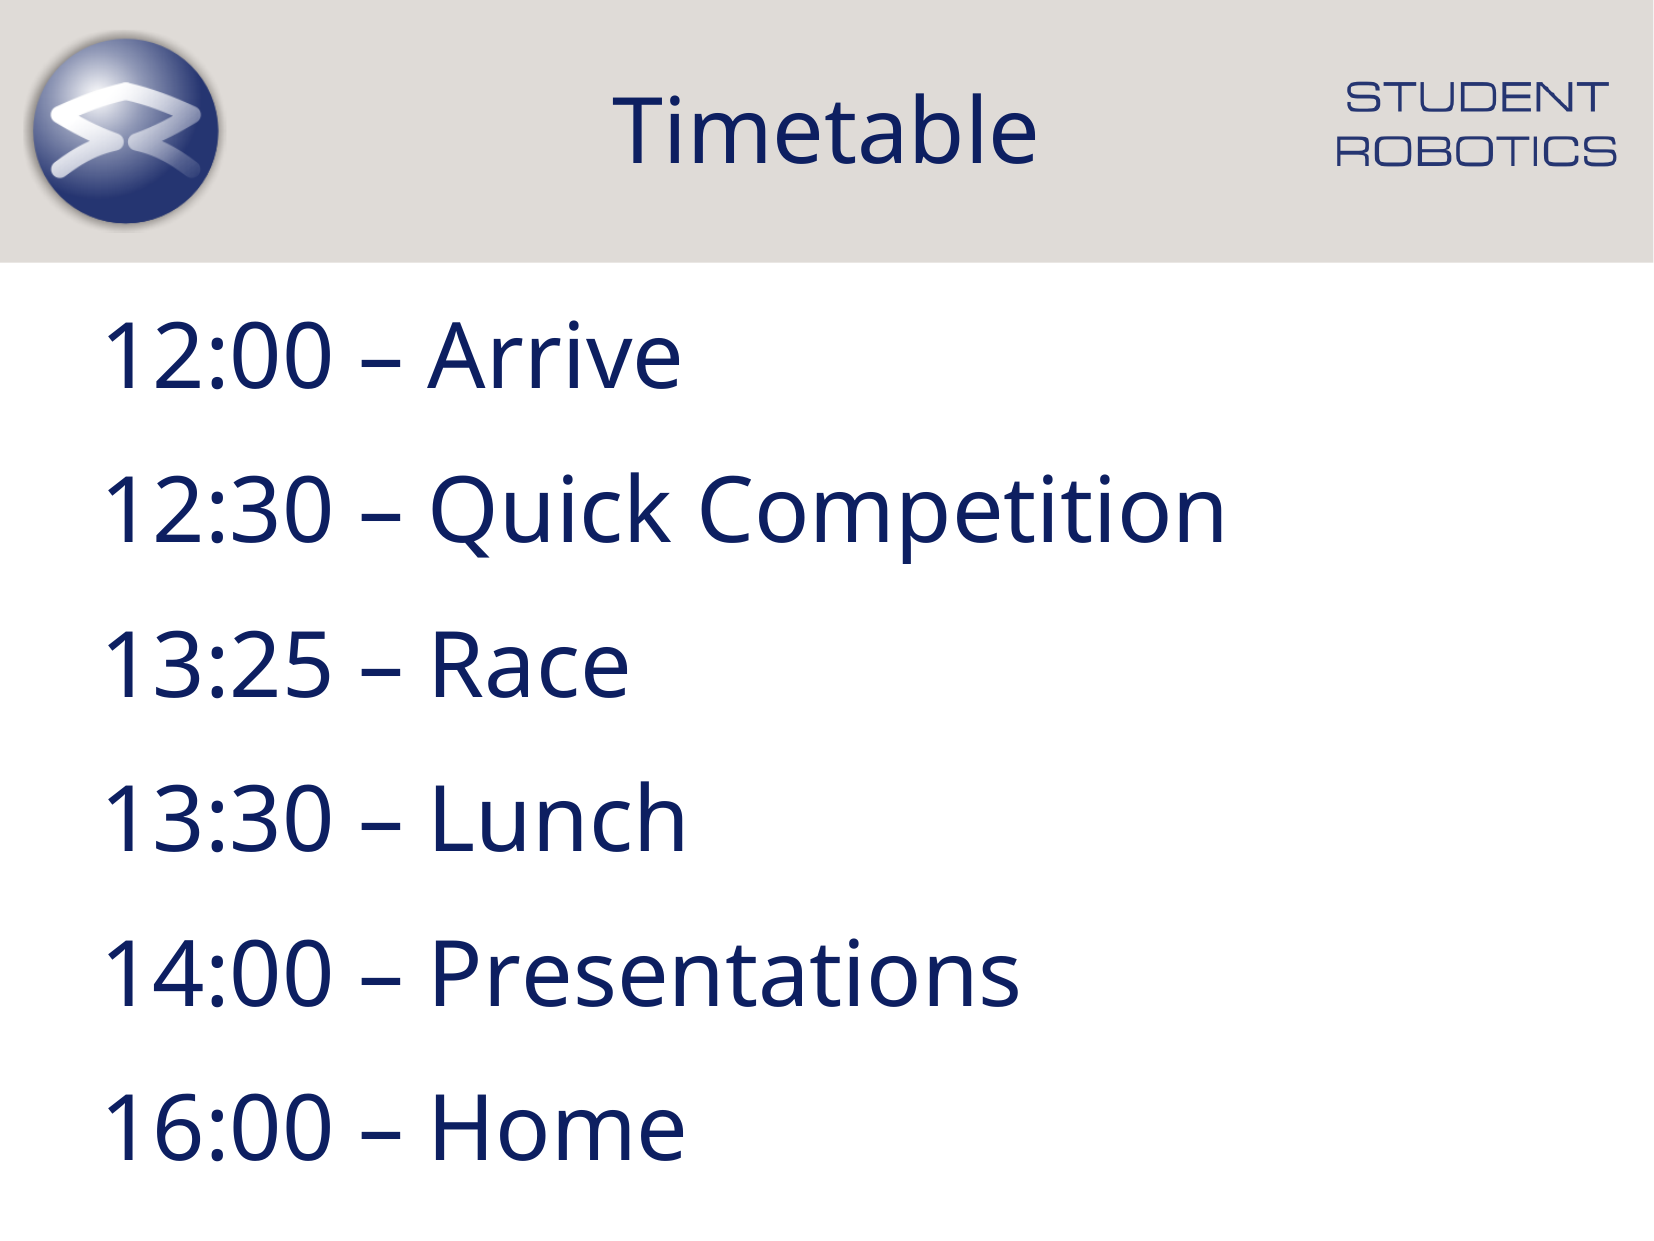

# Timetable
12:00 – Arrive
12:30 – Quick Competition
13:25 – Race
13:30 – Lunch
14:00 – Presentations
16:00 – Home